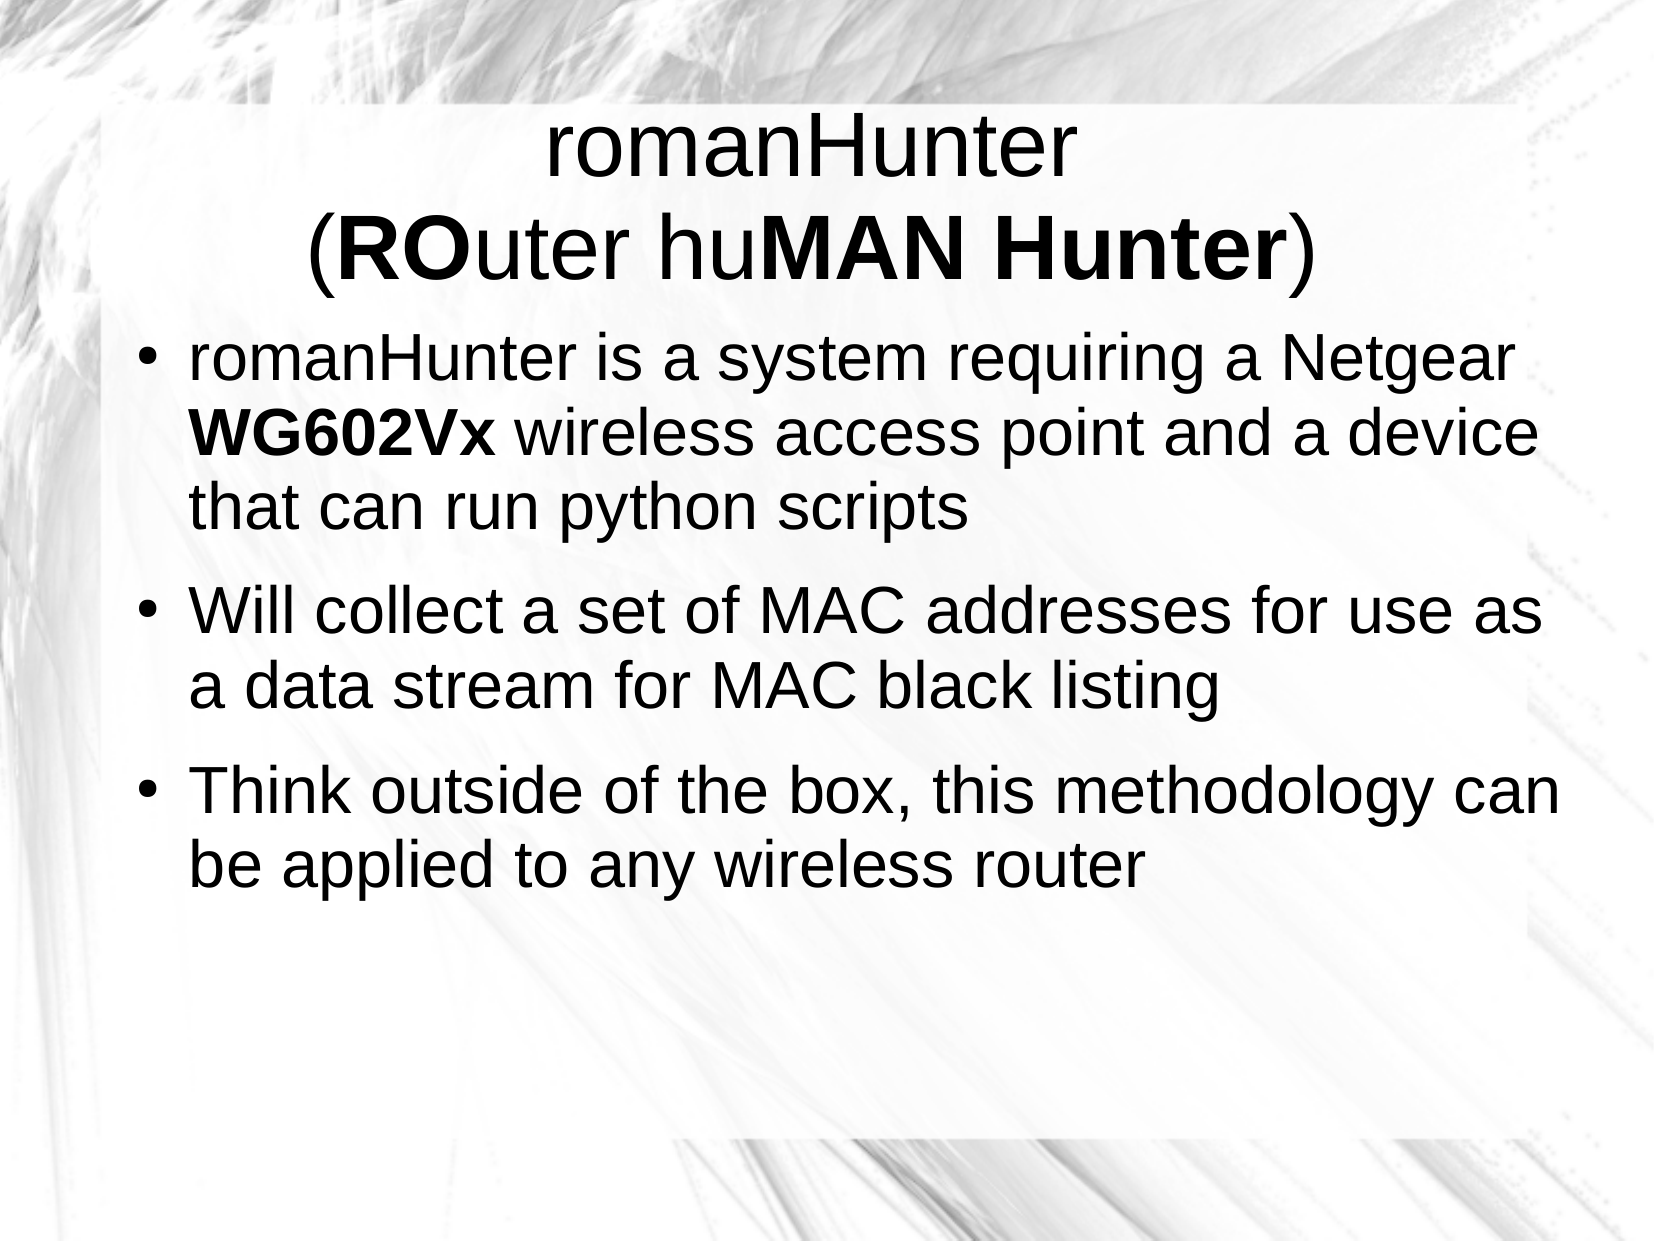

# romanHunter (ROuter huMAN Hunter)
romanHunter is a system requiring a Netgear WG602Vx wireless access point and a device that can run python scripts
Will collect a set of MAC addresses for use as a data stream for MAC black listing
Think outside of the box, this methodology can be applied to any wireless router